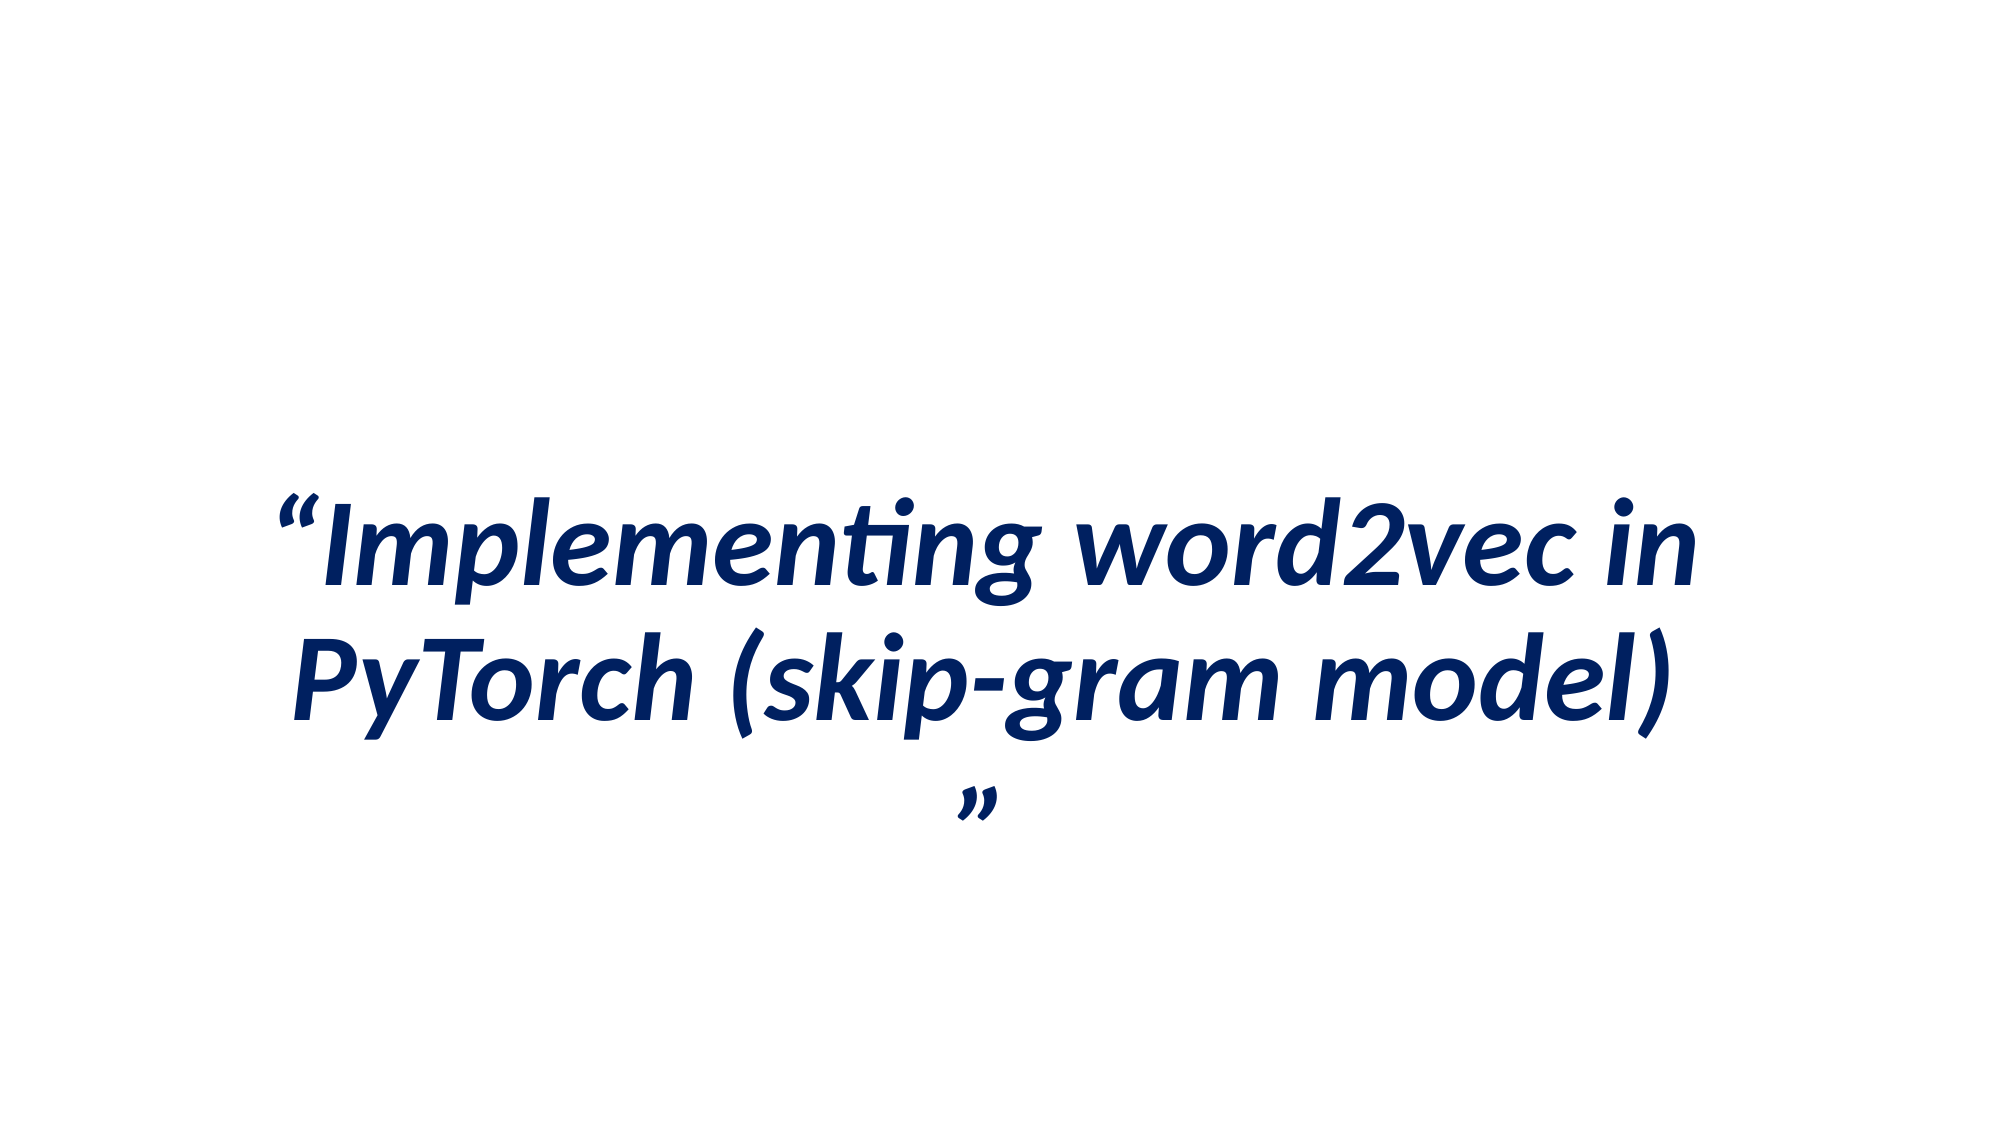

#
“Implementing word2vec in PyTorch (skip-gram model)
”